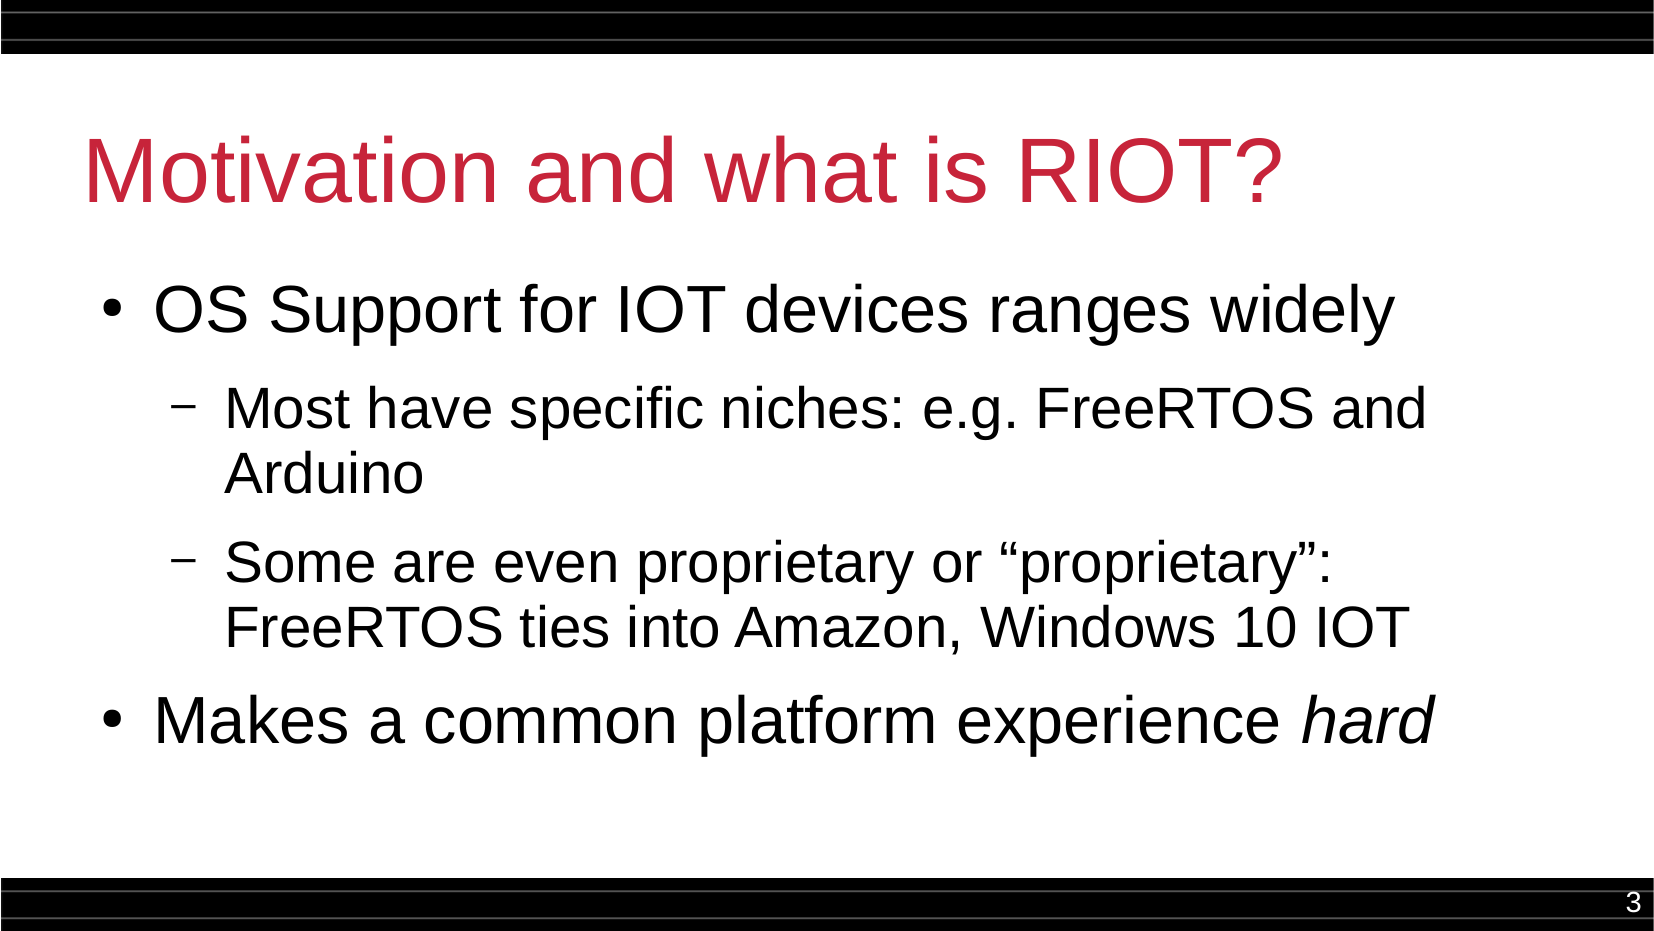

Motivation and what is RIOT?
# OS Support for IOT devices ranges widely
Most have specific niches: e.g. FreeRTOS and Arduino
Some are even proprietary or “proprietary”: FreeRTOS ties into Amazon, Windows 10 IOT
Makes a common platform experience hard